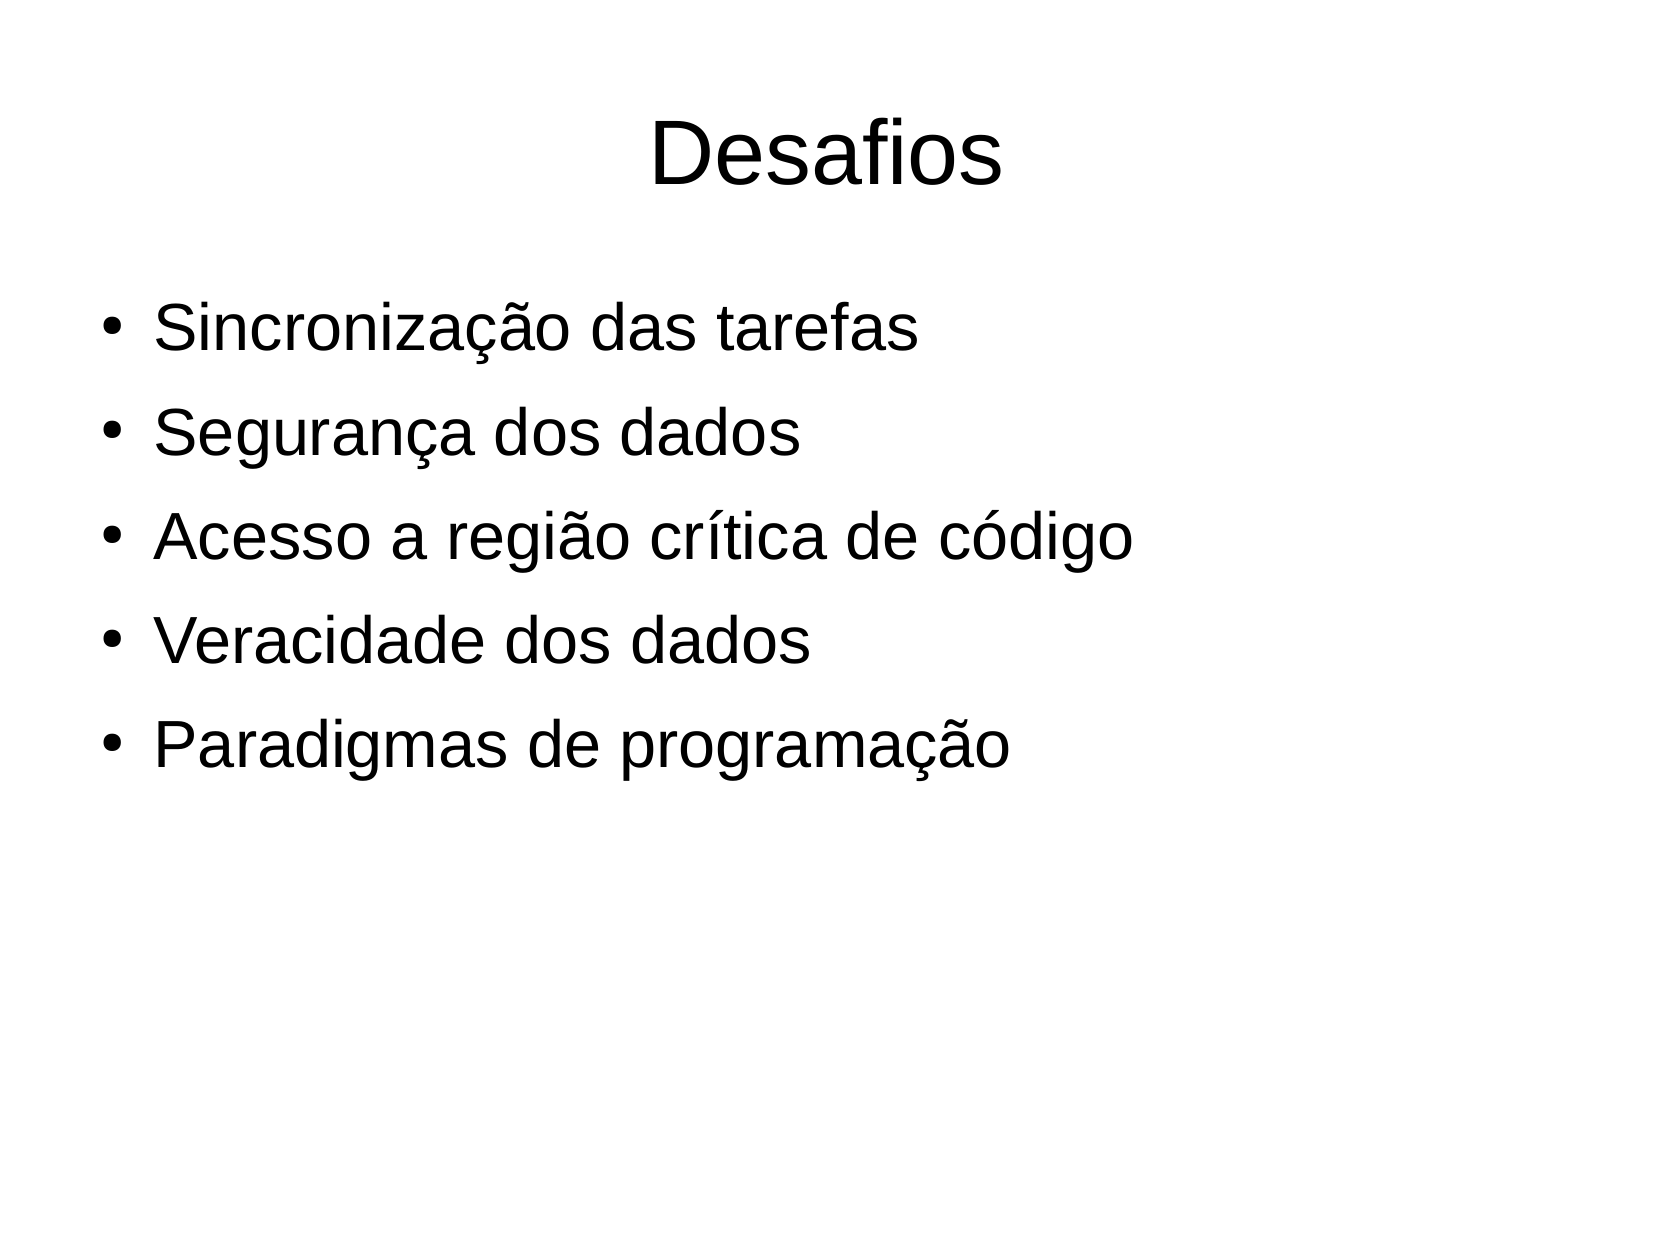

# Desafios
Sincronização das tarefas
Segurança dos dados
Acesso a região crítica de código
Veracidade dos dados
Paradigmas de programação